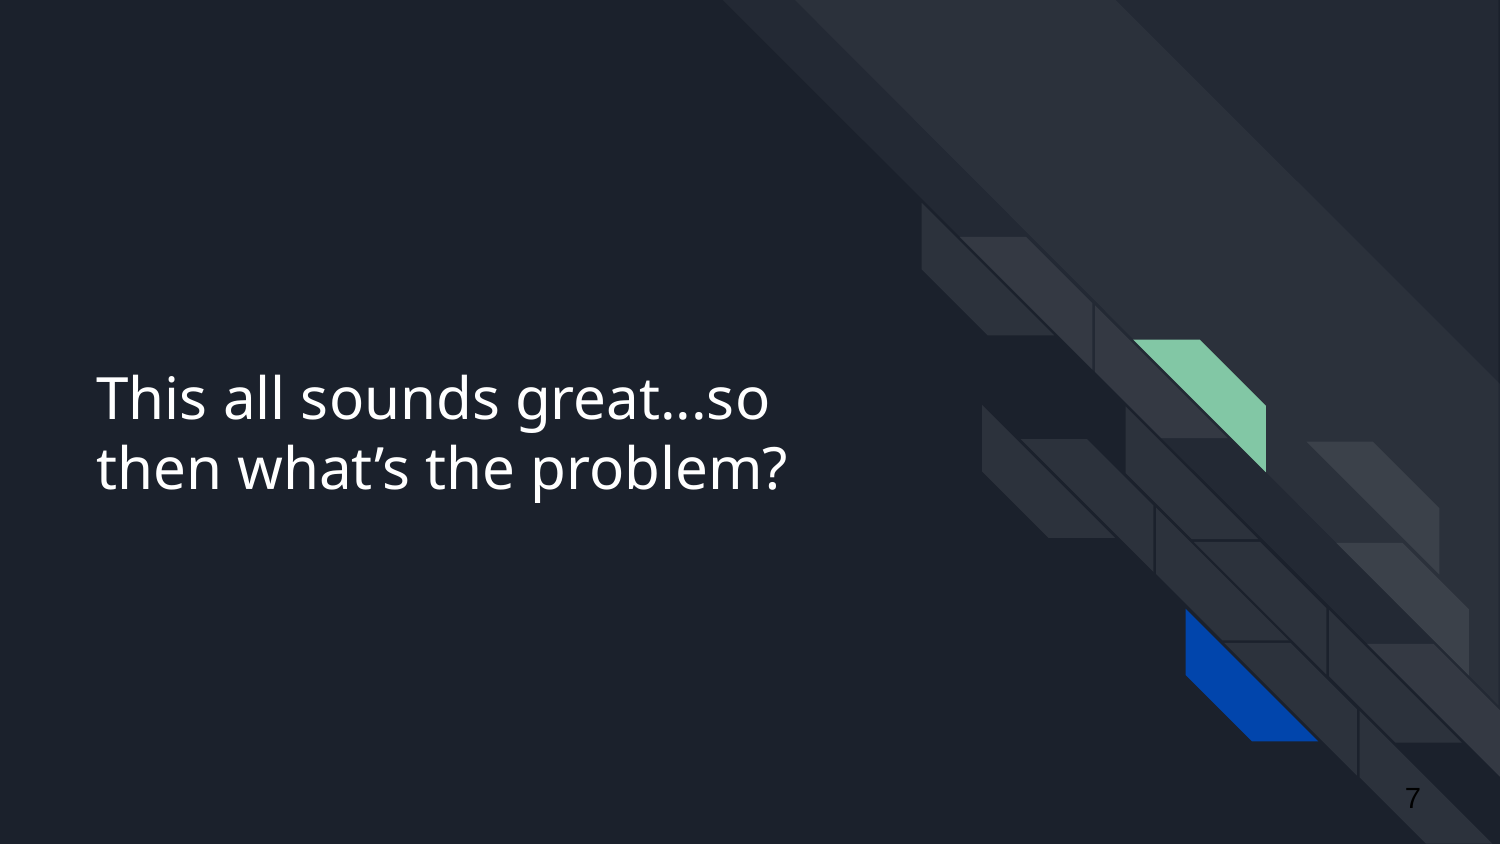

# This all sounds great...so then what’s the problem?